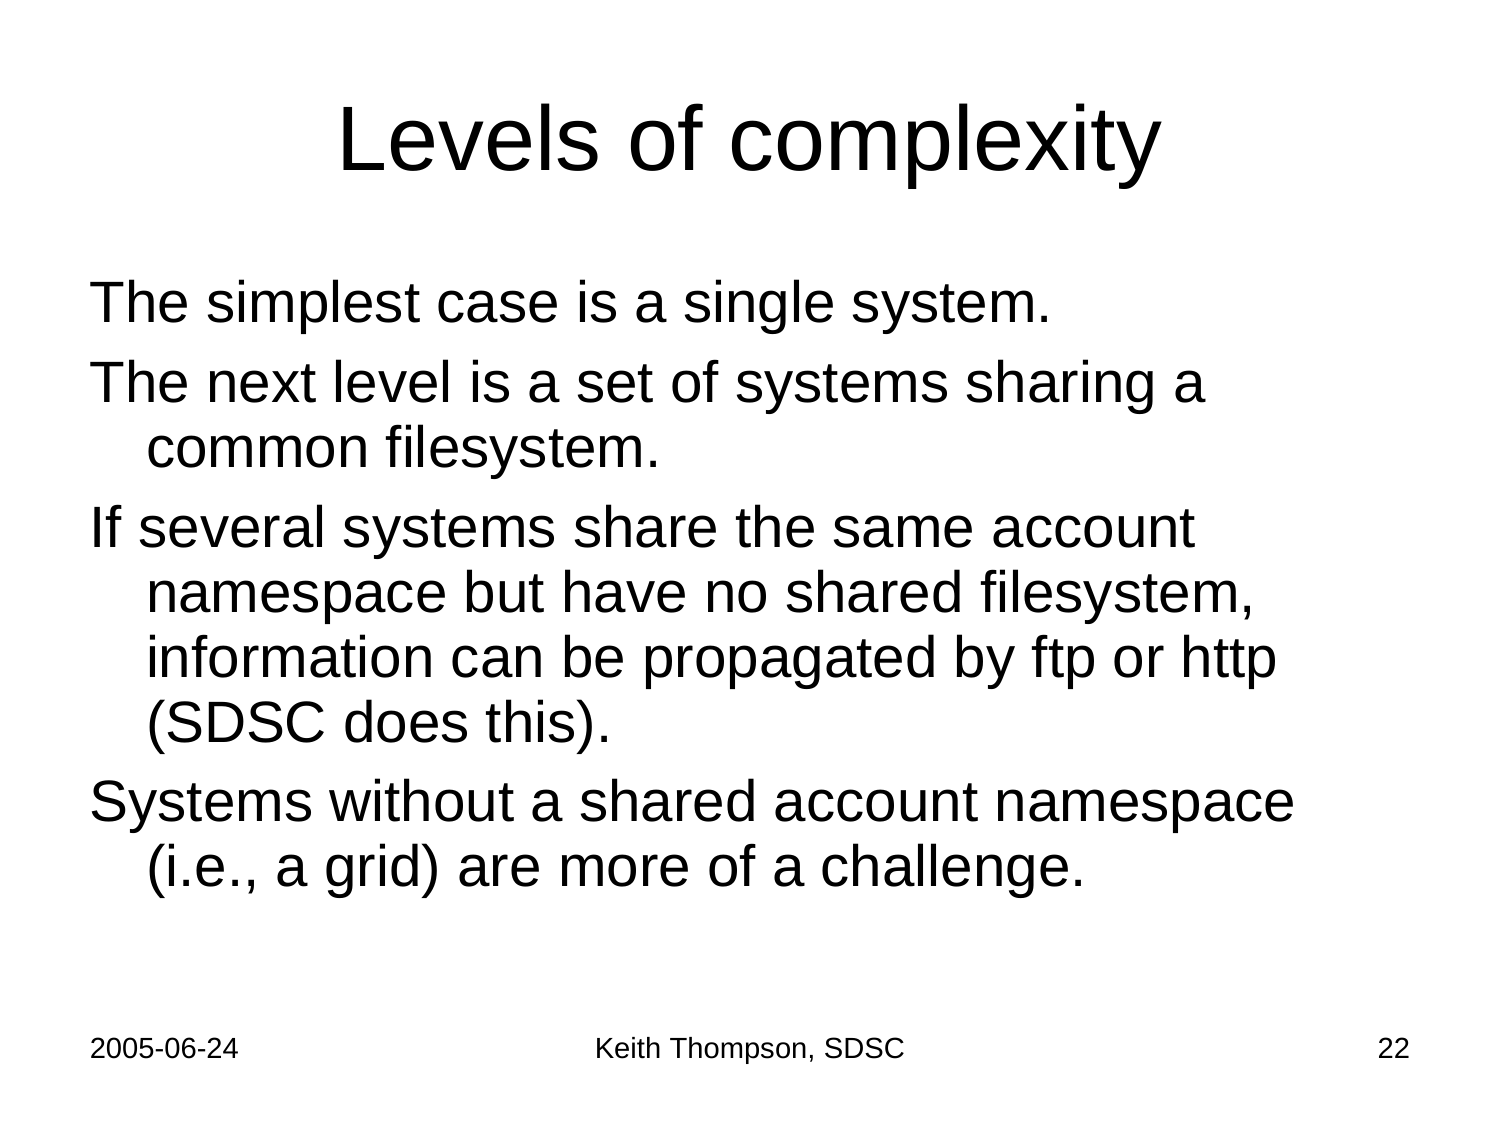

# Levels of complexity
The simplest case is a single system.
The next level is a set of systems sharing a common filesystem.
If several systems share the same account namespace but have no shared filesystem, information can be propagated by ftp or http (SDSC does this).
Systems without a shared account namespace (i.e., a grid) are more of a challenge.
2005-06-24
Keith Thompson, SDSC
22